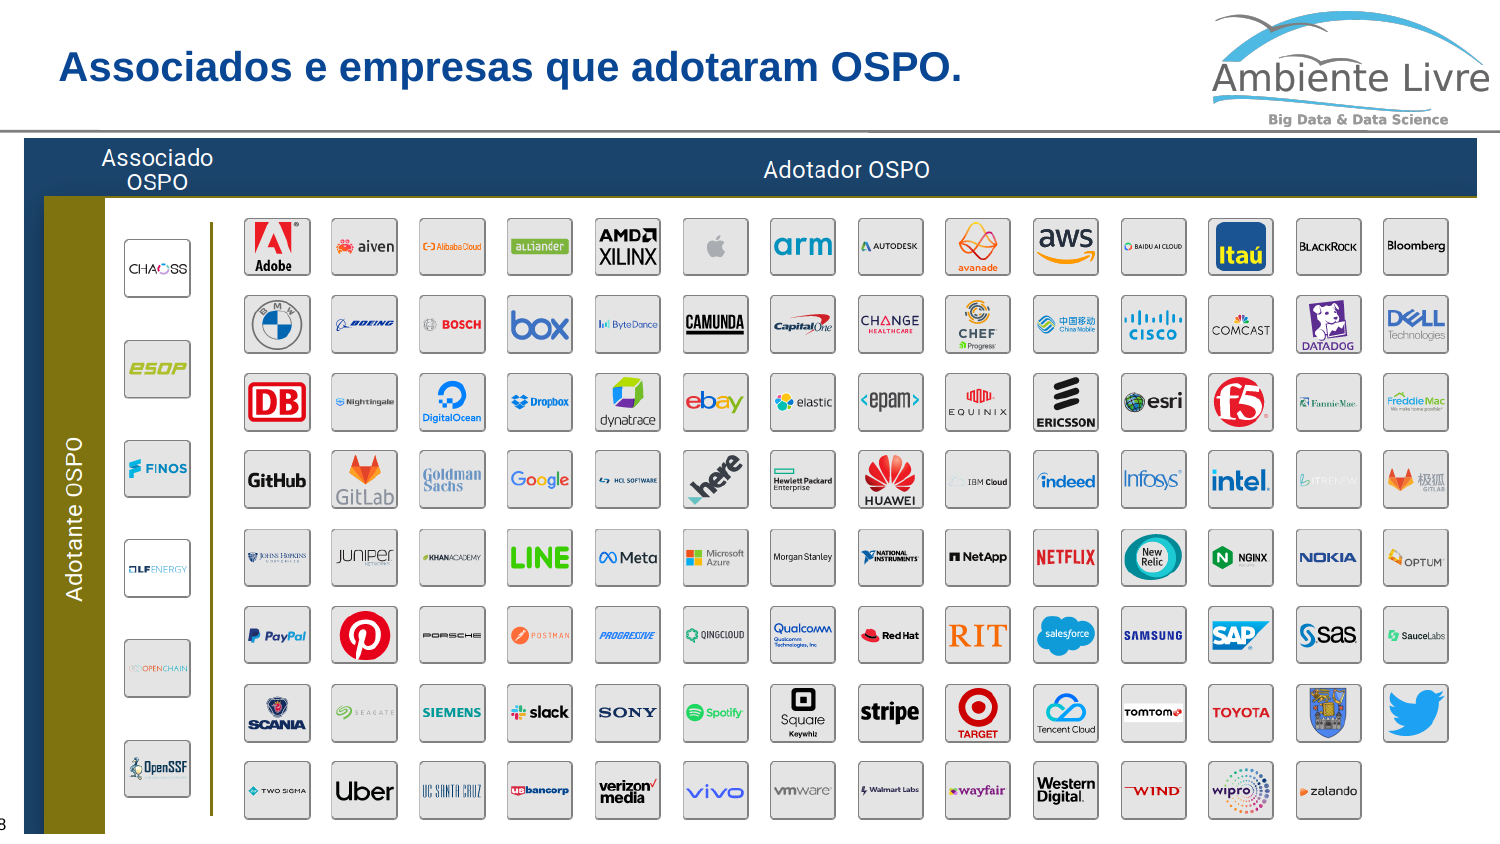

# Associados e empresas que adotaram OSPO.